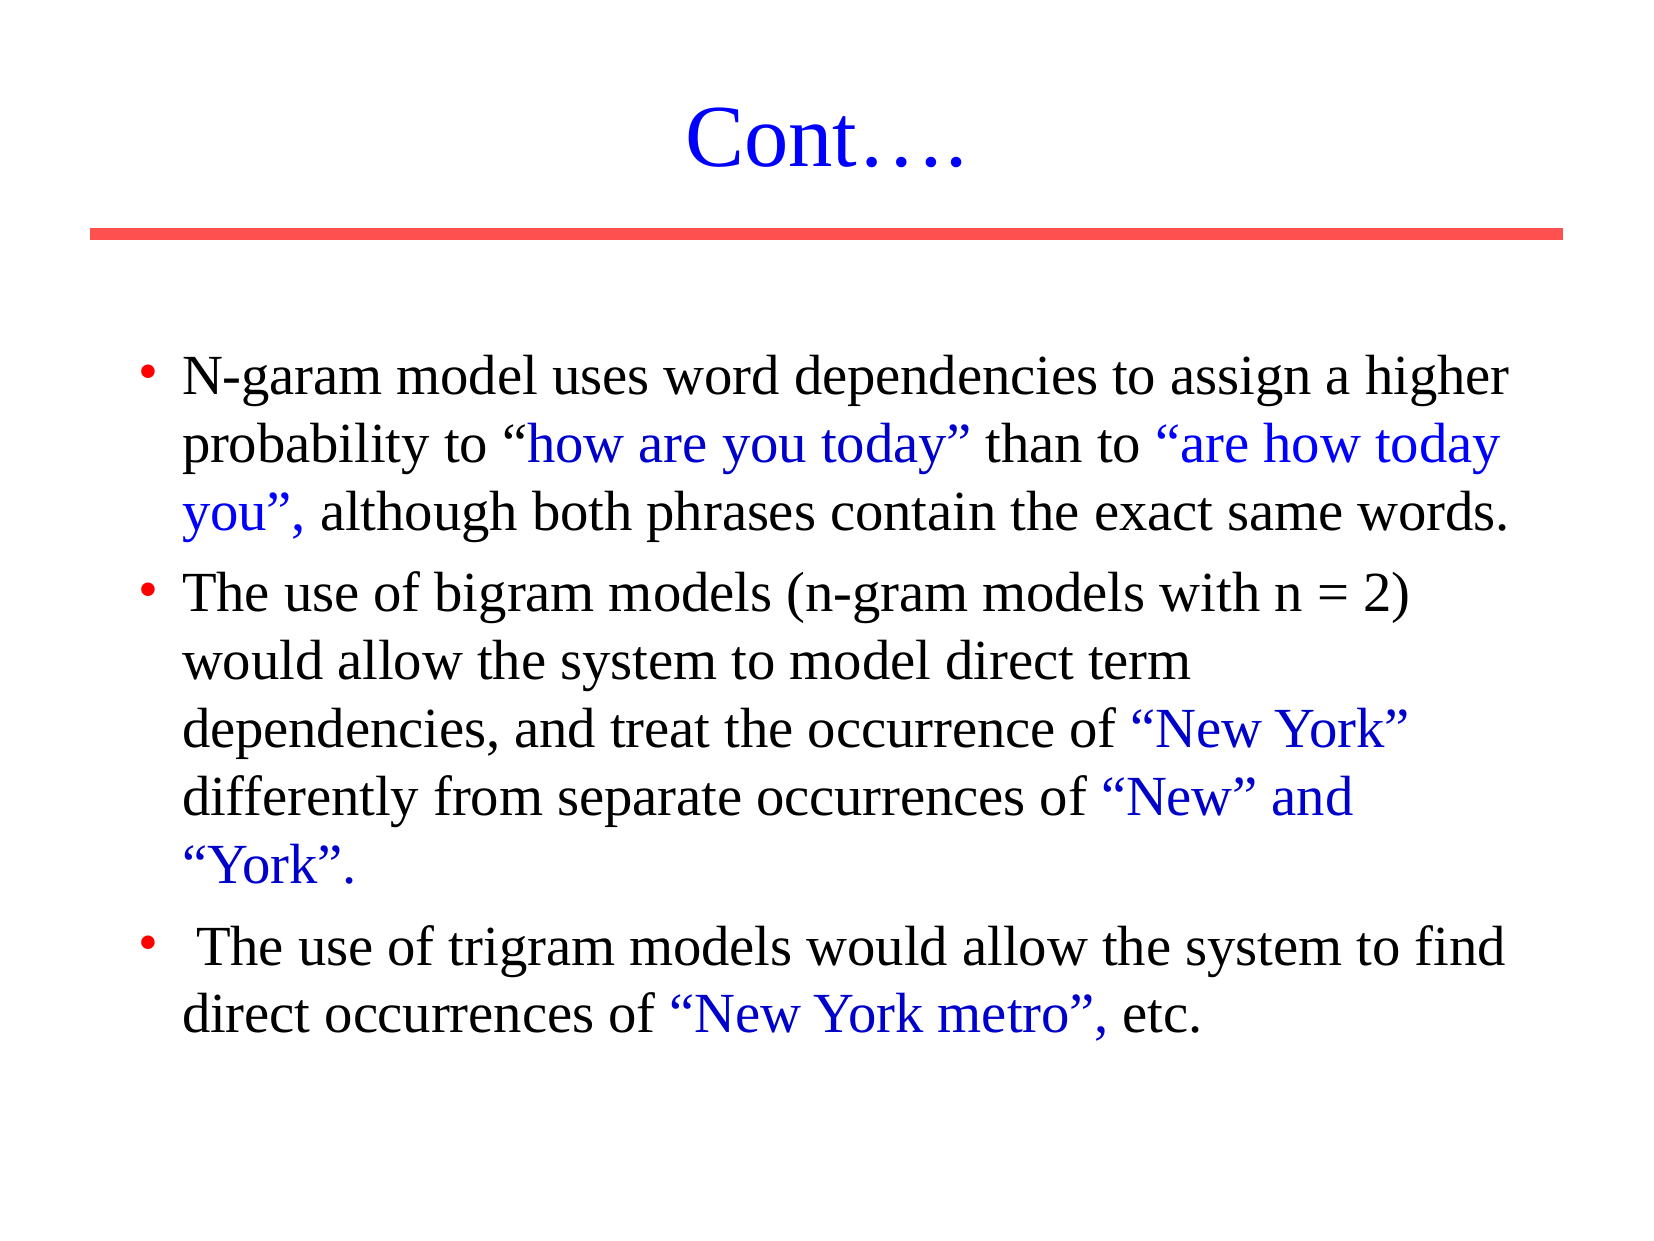

# Cont….
N-garam model uses word dependencies to assign a higher probability to “how are you today” than to “are how today you”, although both phrases contain the exact same words.
The use of bigram models (n-gram models with n = 2) would allow the system to model direct term dependencies, and treat the occurrence of “New York” differently from separate occurrences of “New” and “York”.
 The use of trigram models would allow the system to find direct occurrences of “New York metro”, etc.